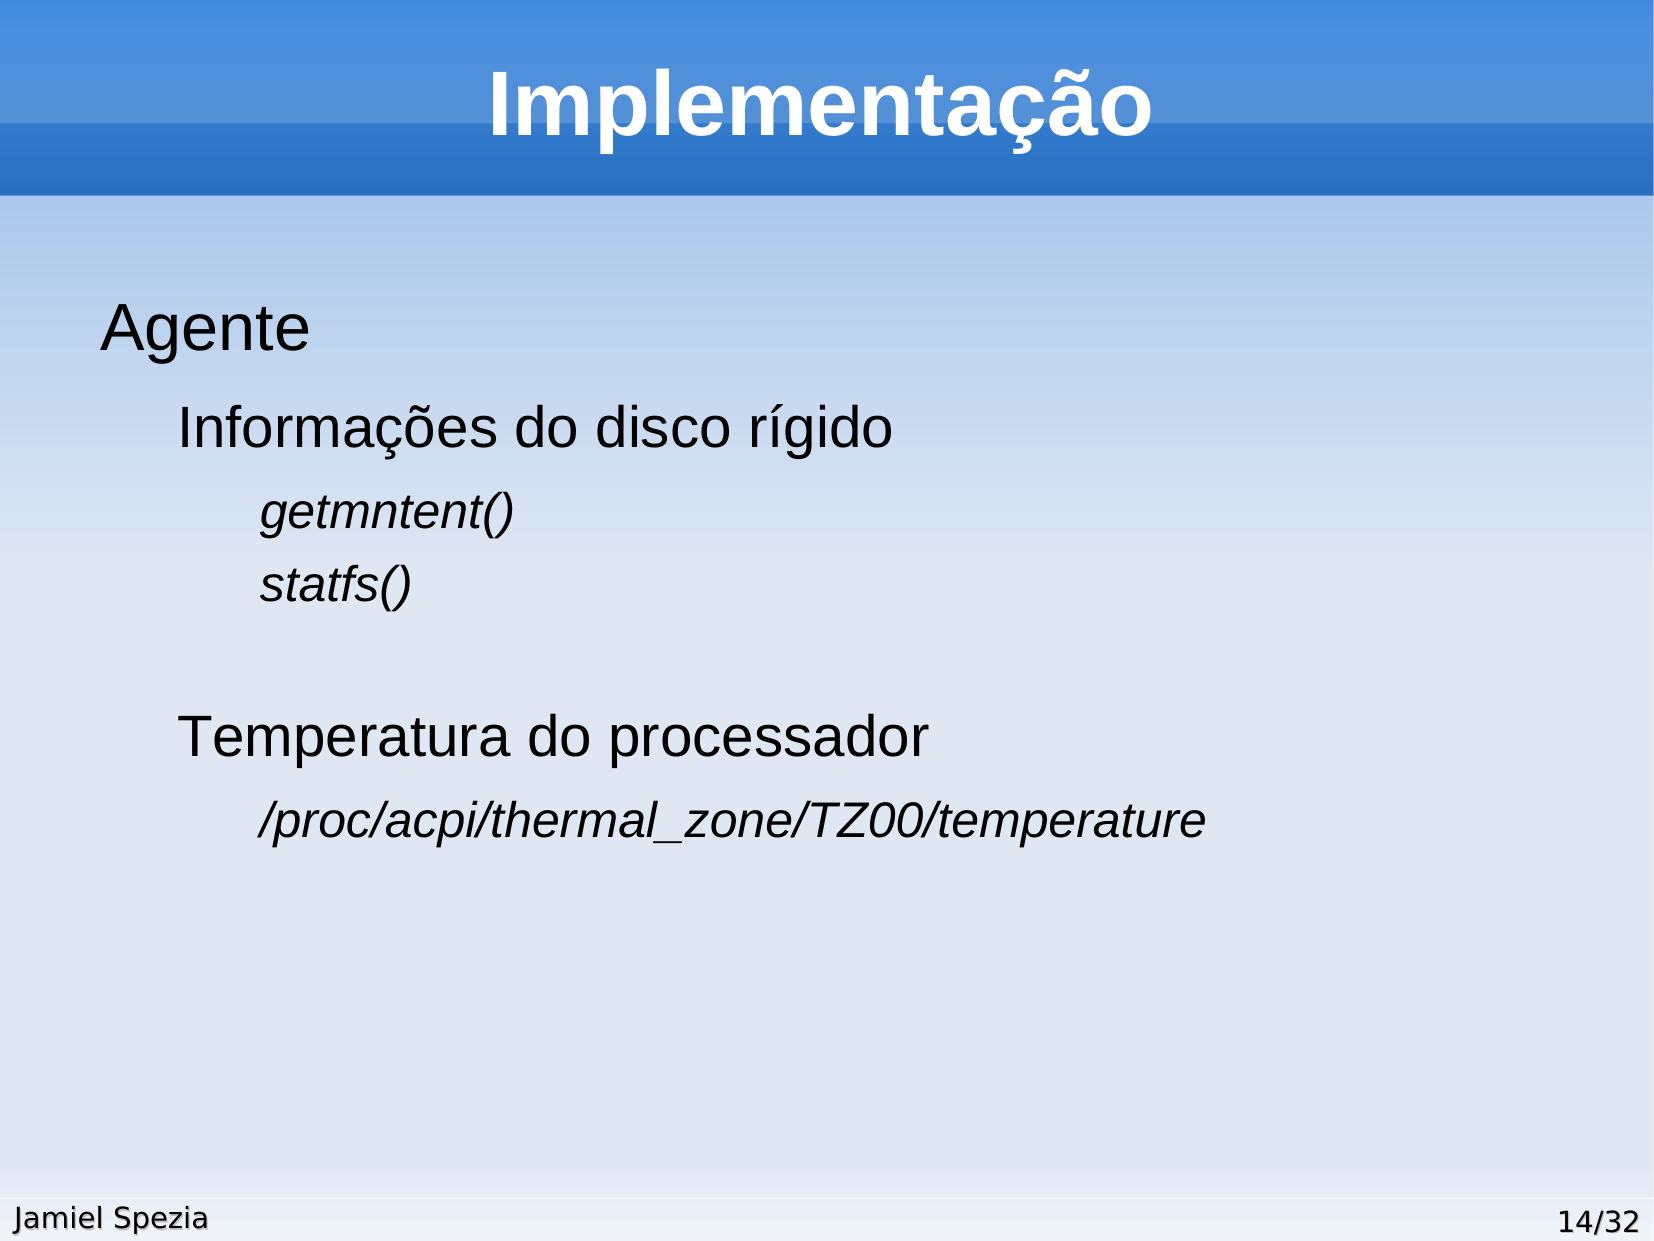

Implementação
# Agente
Informações do disco rígido
getmntent()
statfs()
Temperatura do processador
/proc/acpi/thermal_zone/TZ00/temperature